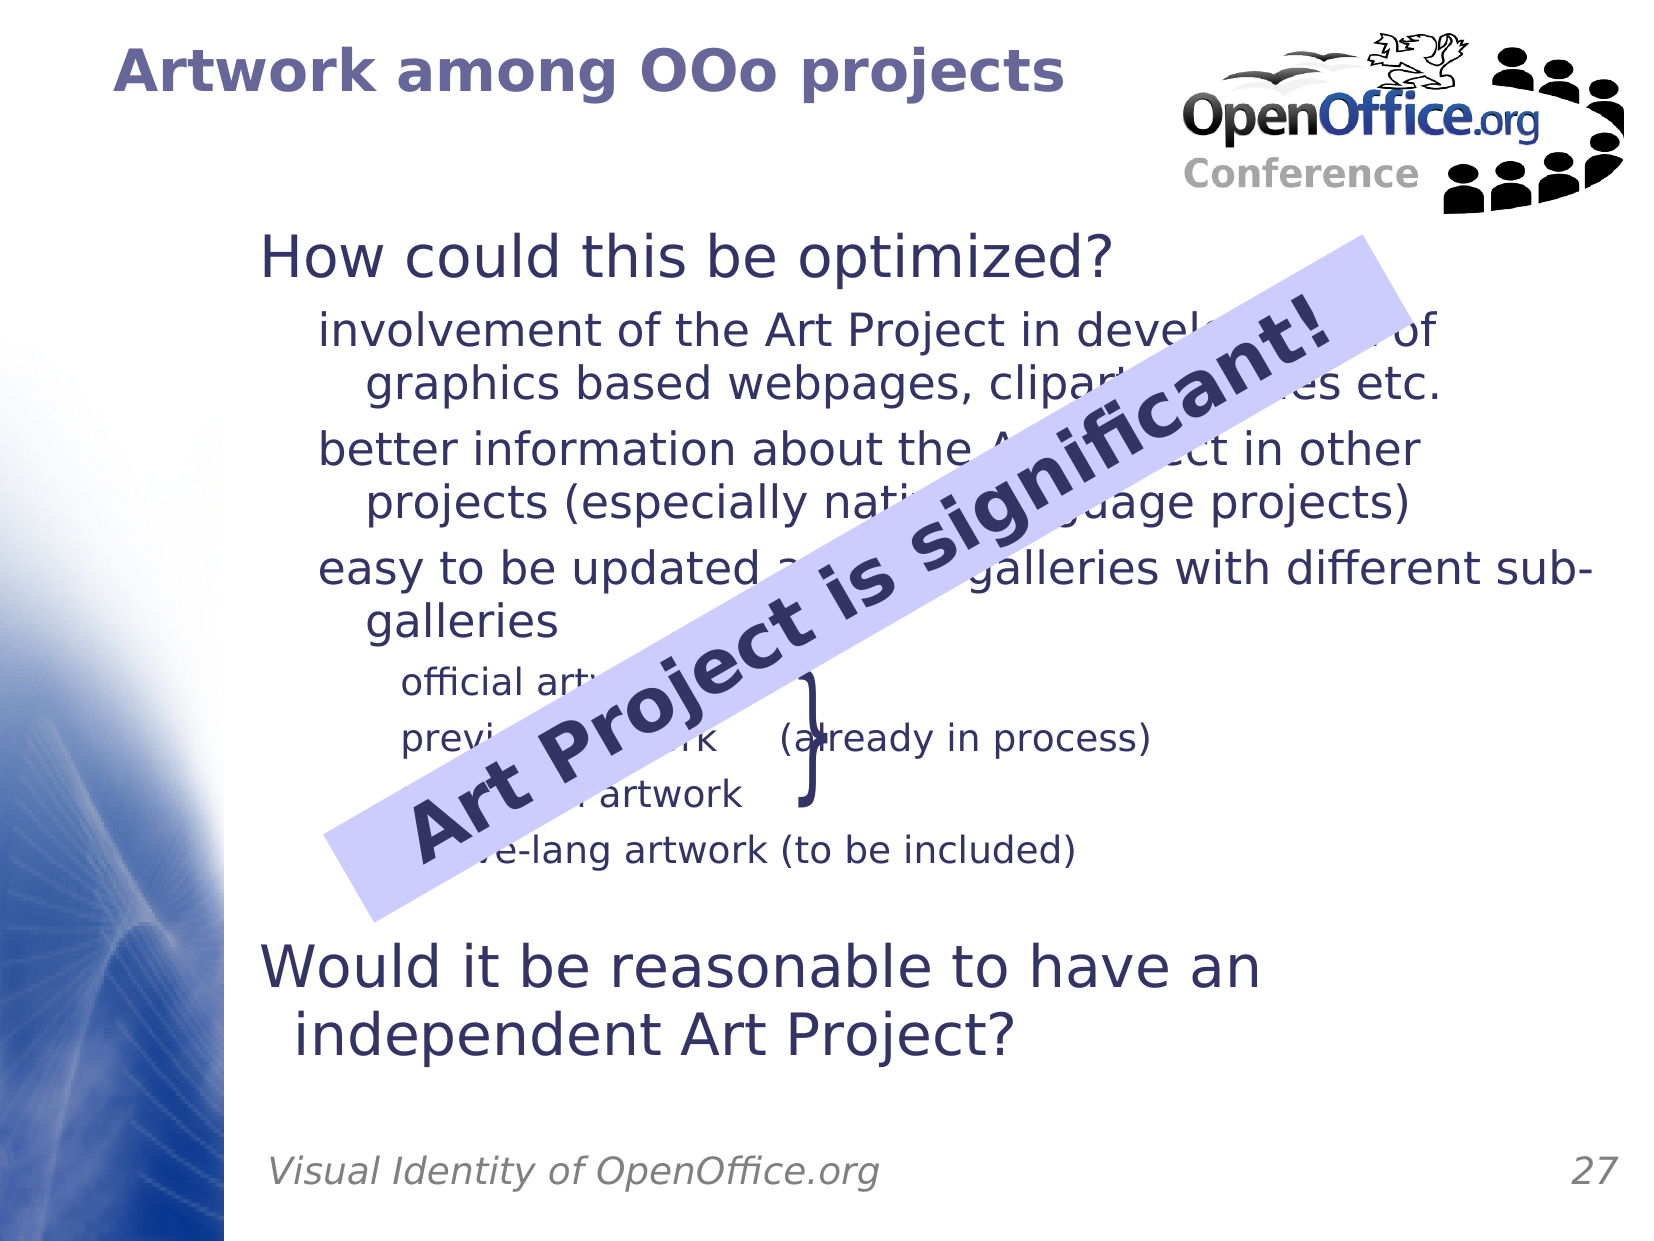

# Artwork among OOo projects
 How could this be optimized?
involvement of the Art Project in development of graphics based webpages, clipart galleries etc.
better information about the Art Project in other projects (especially native-language projects)
easy to be updated artwork galleries with different sub-galleries
official artwork
previous artwork	 (already in process)
additional artwork
native-lang artwork (to be included)
 Would it be reasonable to have an independent Art Project?
Art Project is significant!
 }